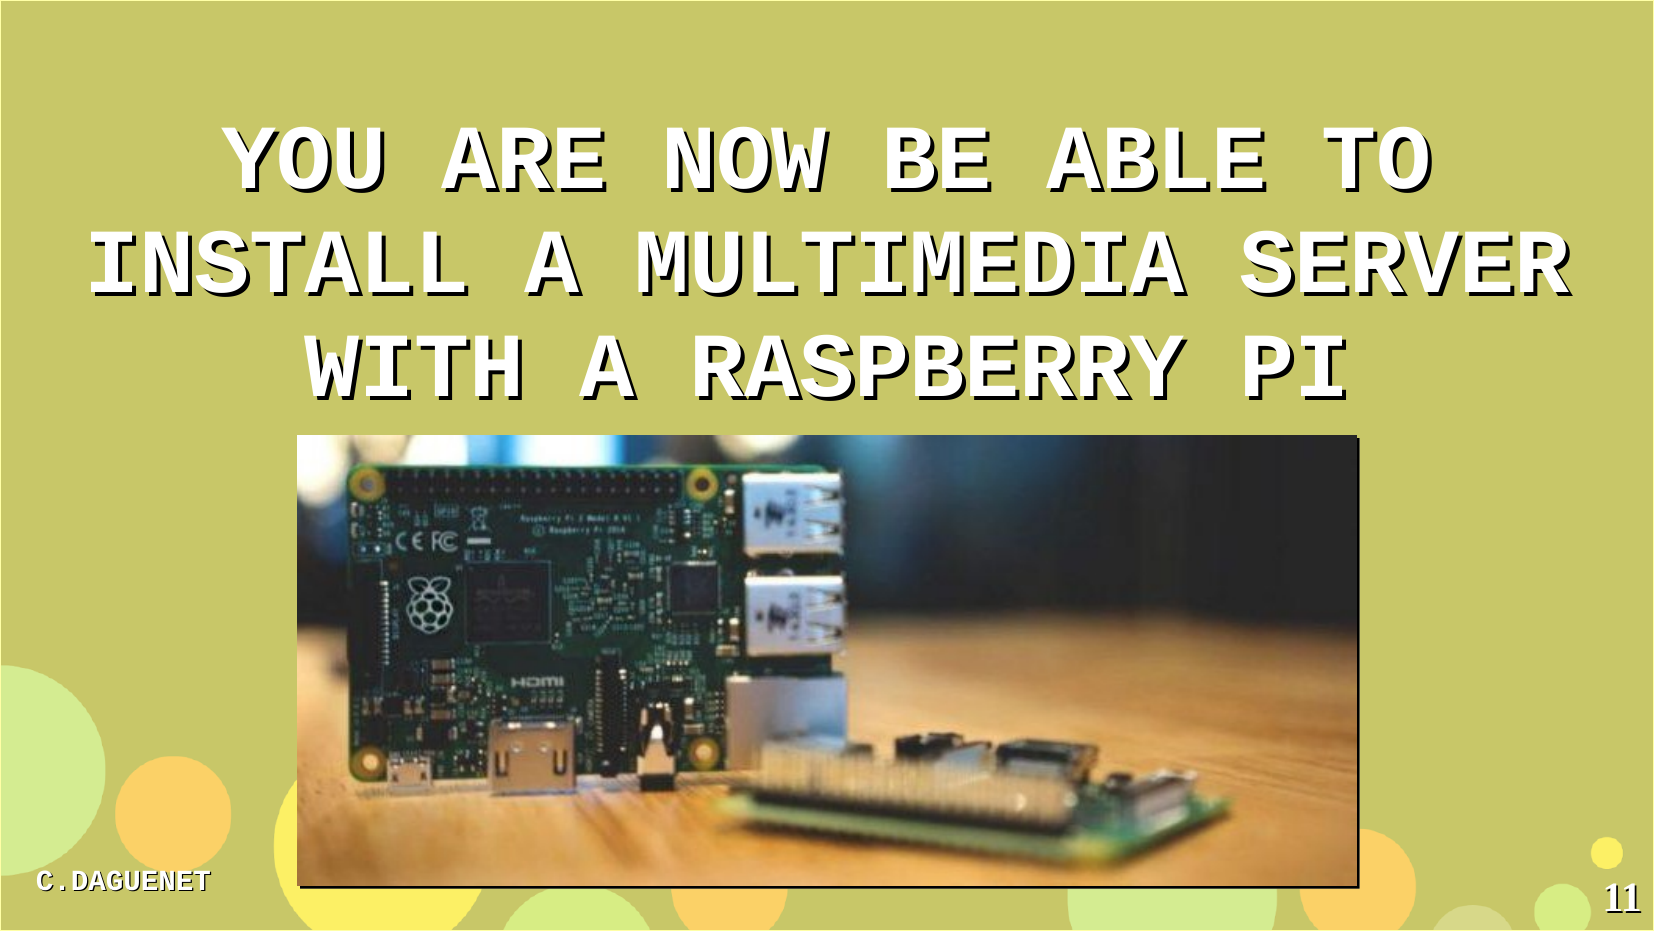

# YOU ARE NOW BE ABLE TO INSTALL A MULTIMEDIA SERVER WITH A RASPBERRY PI
11